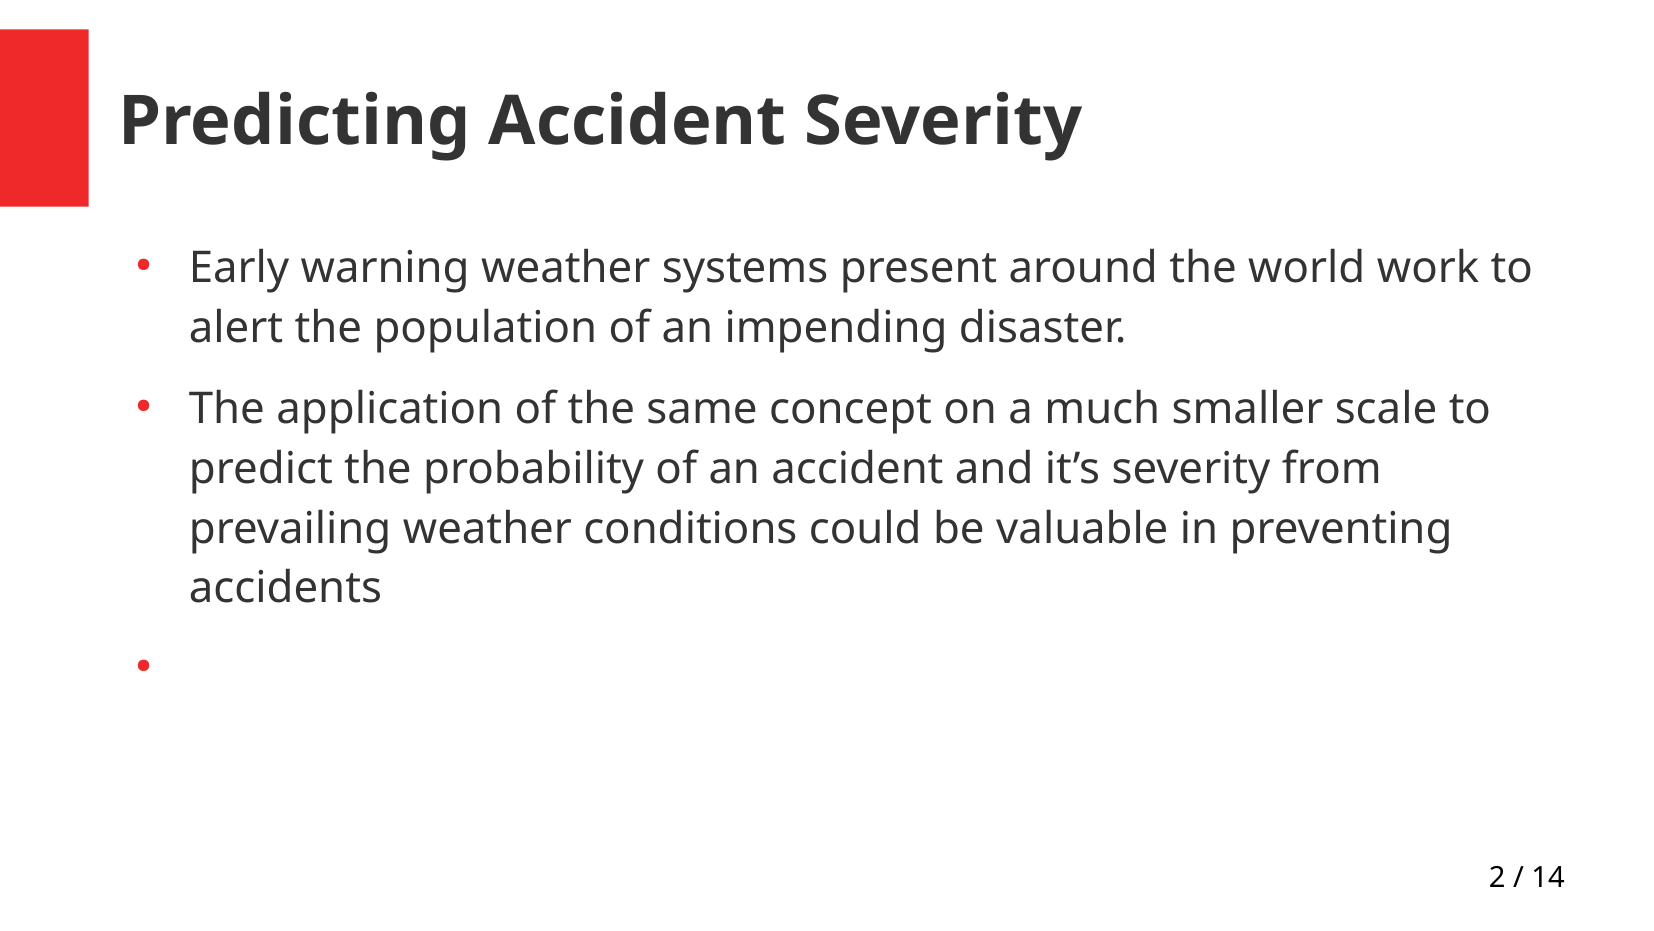

# Predicting Accident Severity
Early warning weather systems present around the world work to alert the population of an impending disaster.
The application of the same concept on a much smaller scale to predict the probability of an accident and it’s severity from prevailing weather conditions could be valuable in preventing accidents
2